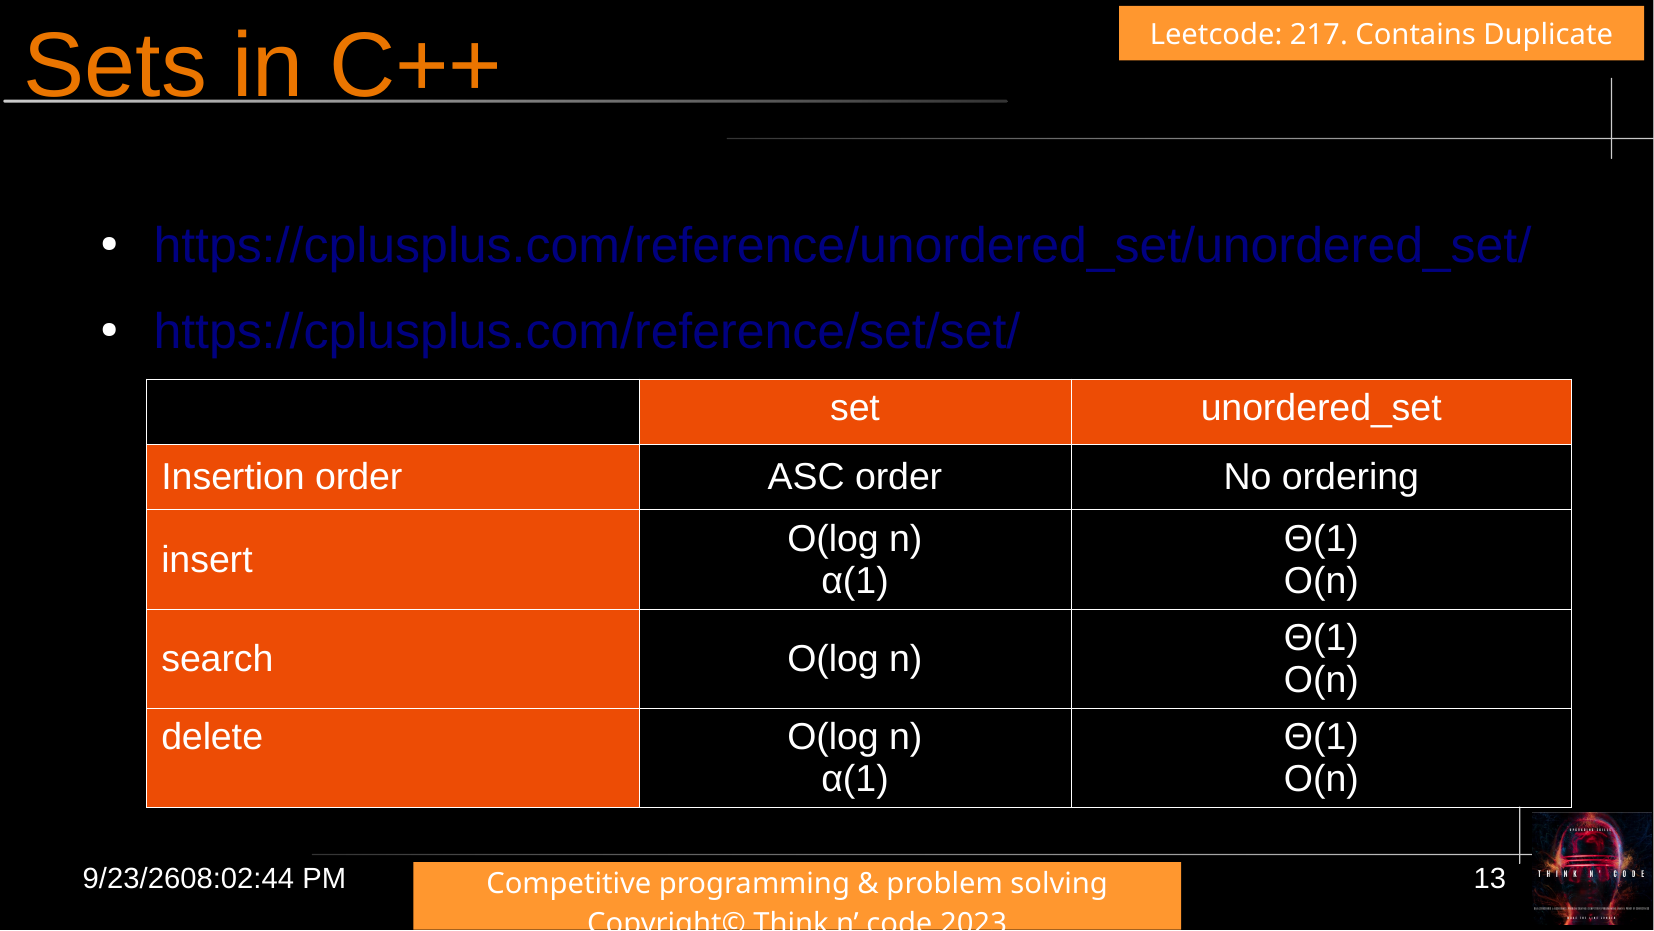

# Sets in C++
https://cplusplus.com/reference/unordered_set/unordered_set/
https://cplusplus.com/reference/set/set/
| | set | unordered\_set |
| --- | --- | --- |
| Insertion order | ASC order | No ordering |
| insert | O(log n) α(1) | Θ(1) O(n) |
| search | O(log n) | Θ(1) O(n) |
| delete | O(log n) α(1) | Θ(1) O(n) |
13